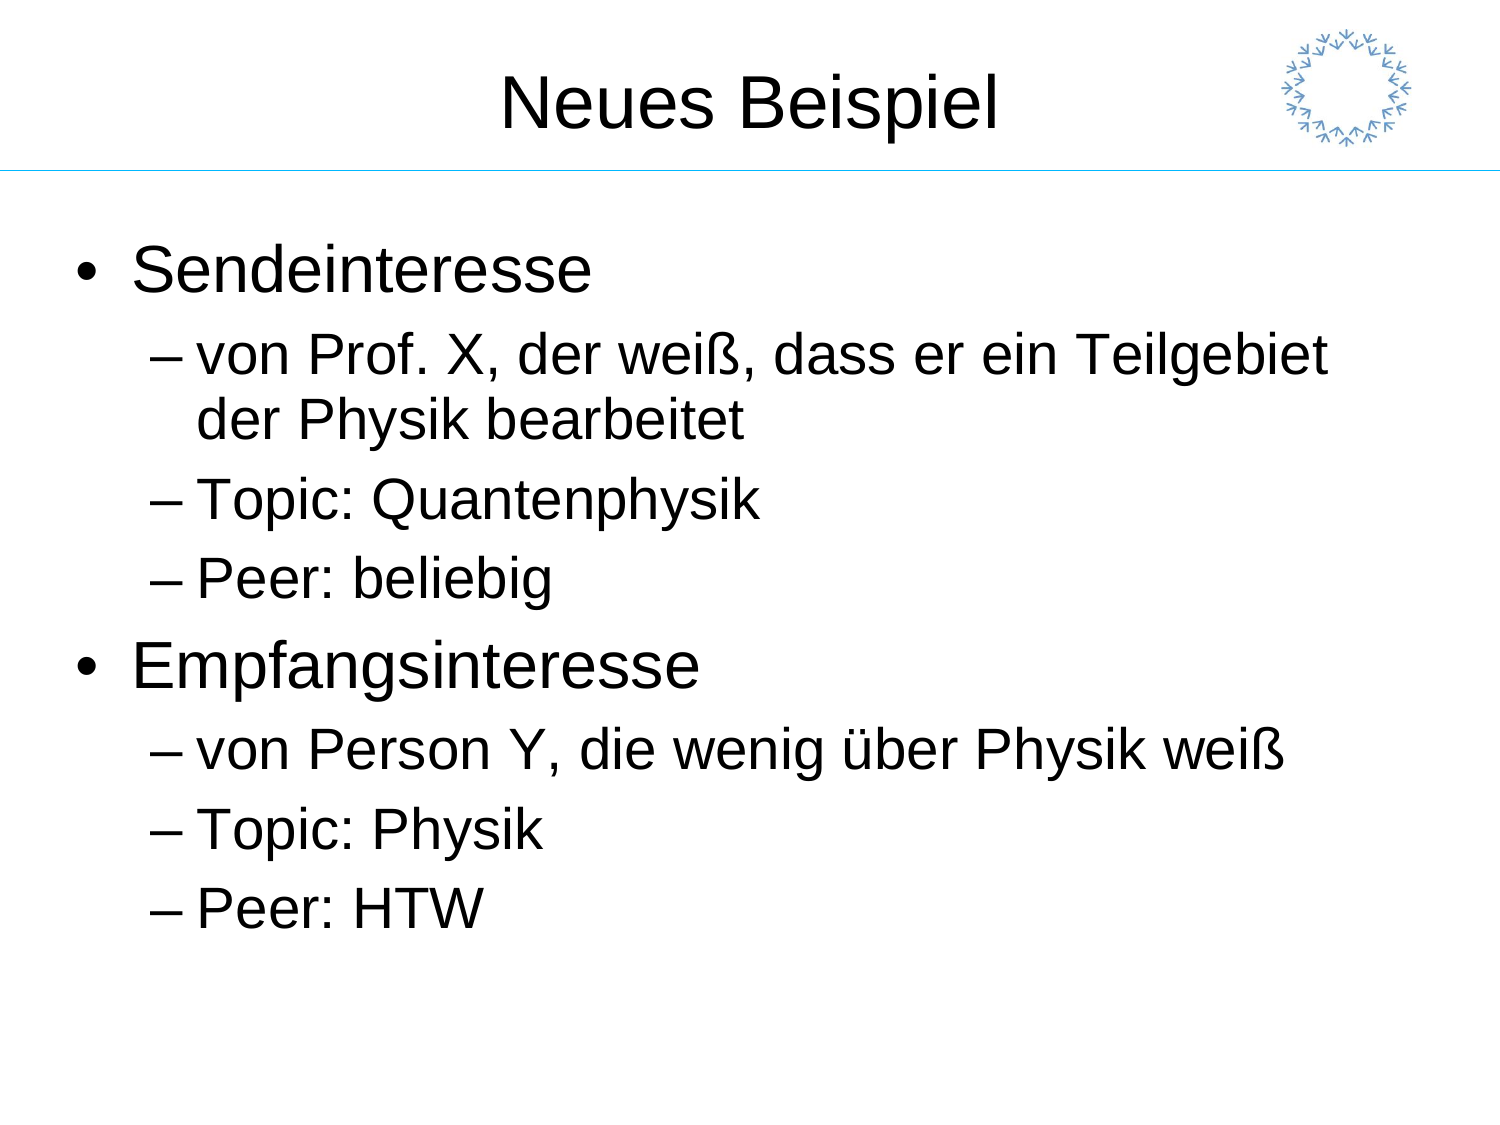

# Neues Beispiel
Sendeinteresse
von Prof. X, der weiß, dass er ein Teilgebiet der Physik bearbeitet
Topic: Quantenphysik
Peer: beliebig
Empfangsinteresse
von Person Y, die wenig über Physik weiß
Topic: Physik
Peer: HTW